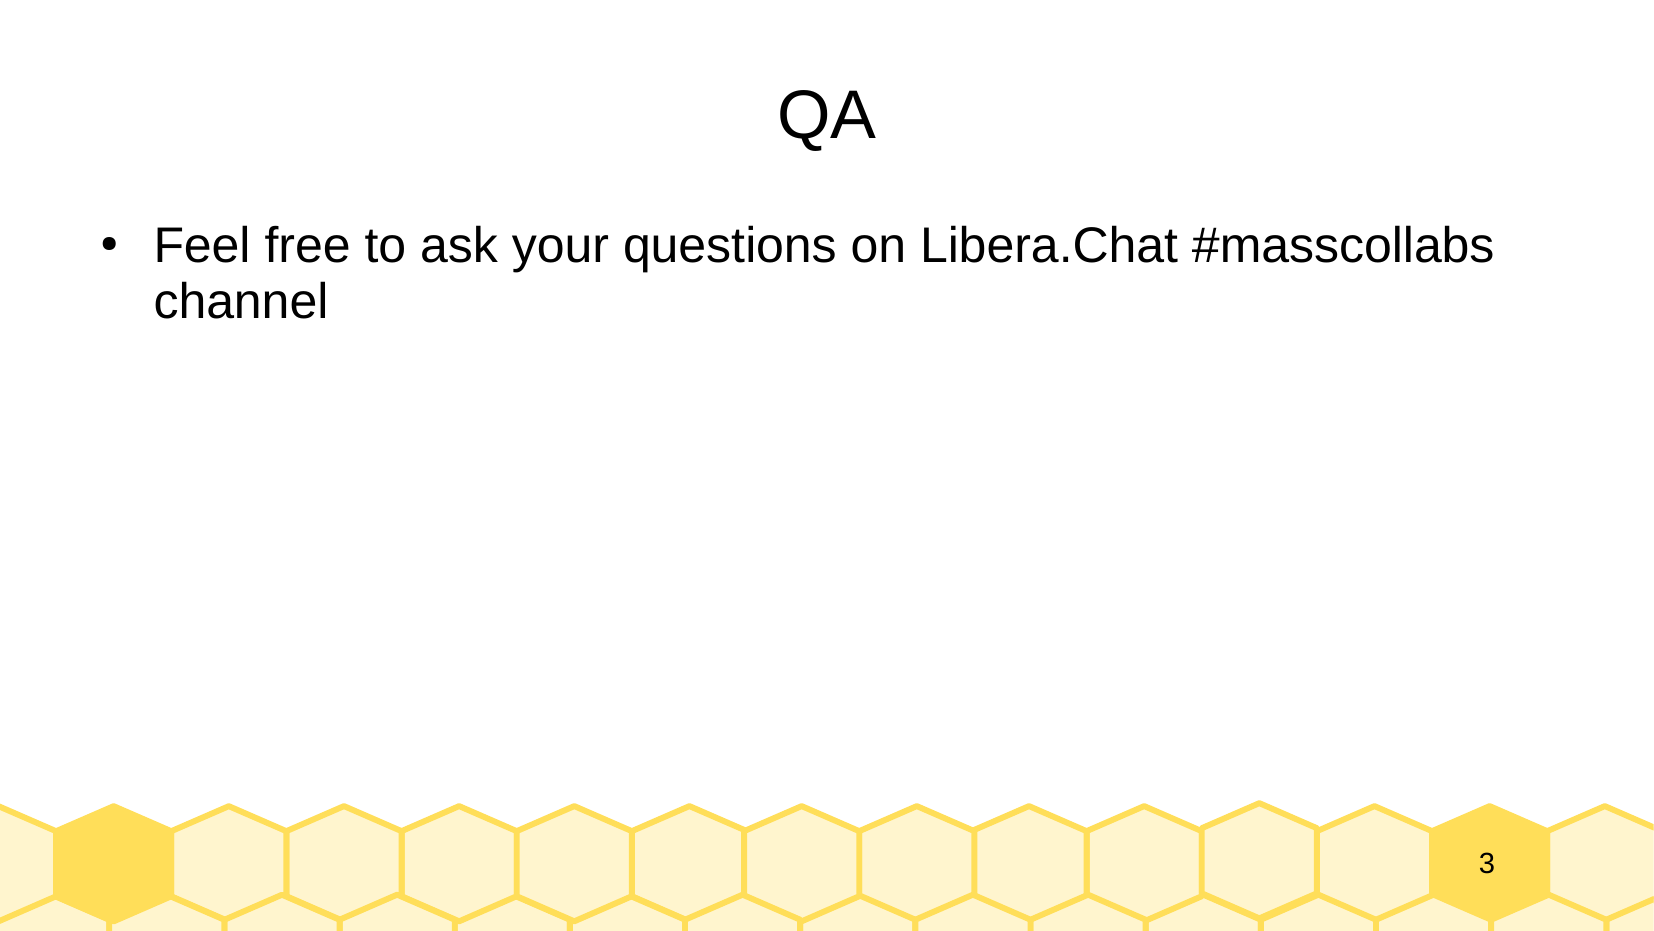

# QA
Feel free to ask your questions on Libera.Chat #masscollabs channel